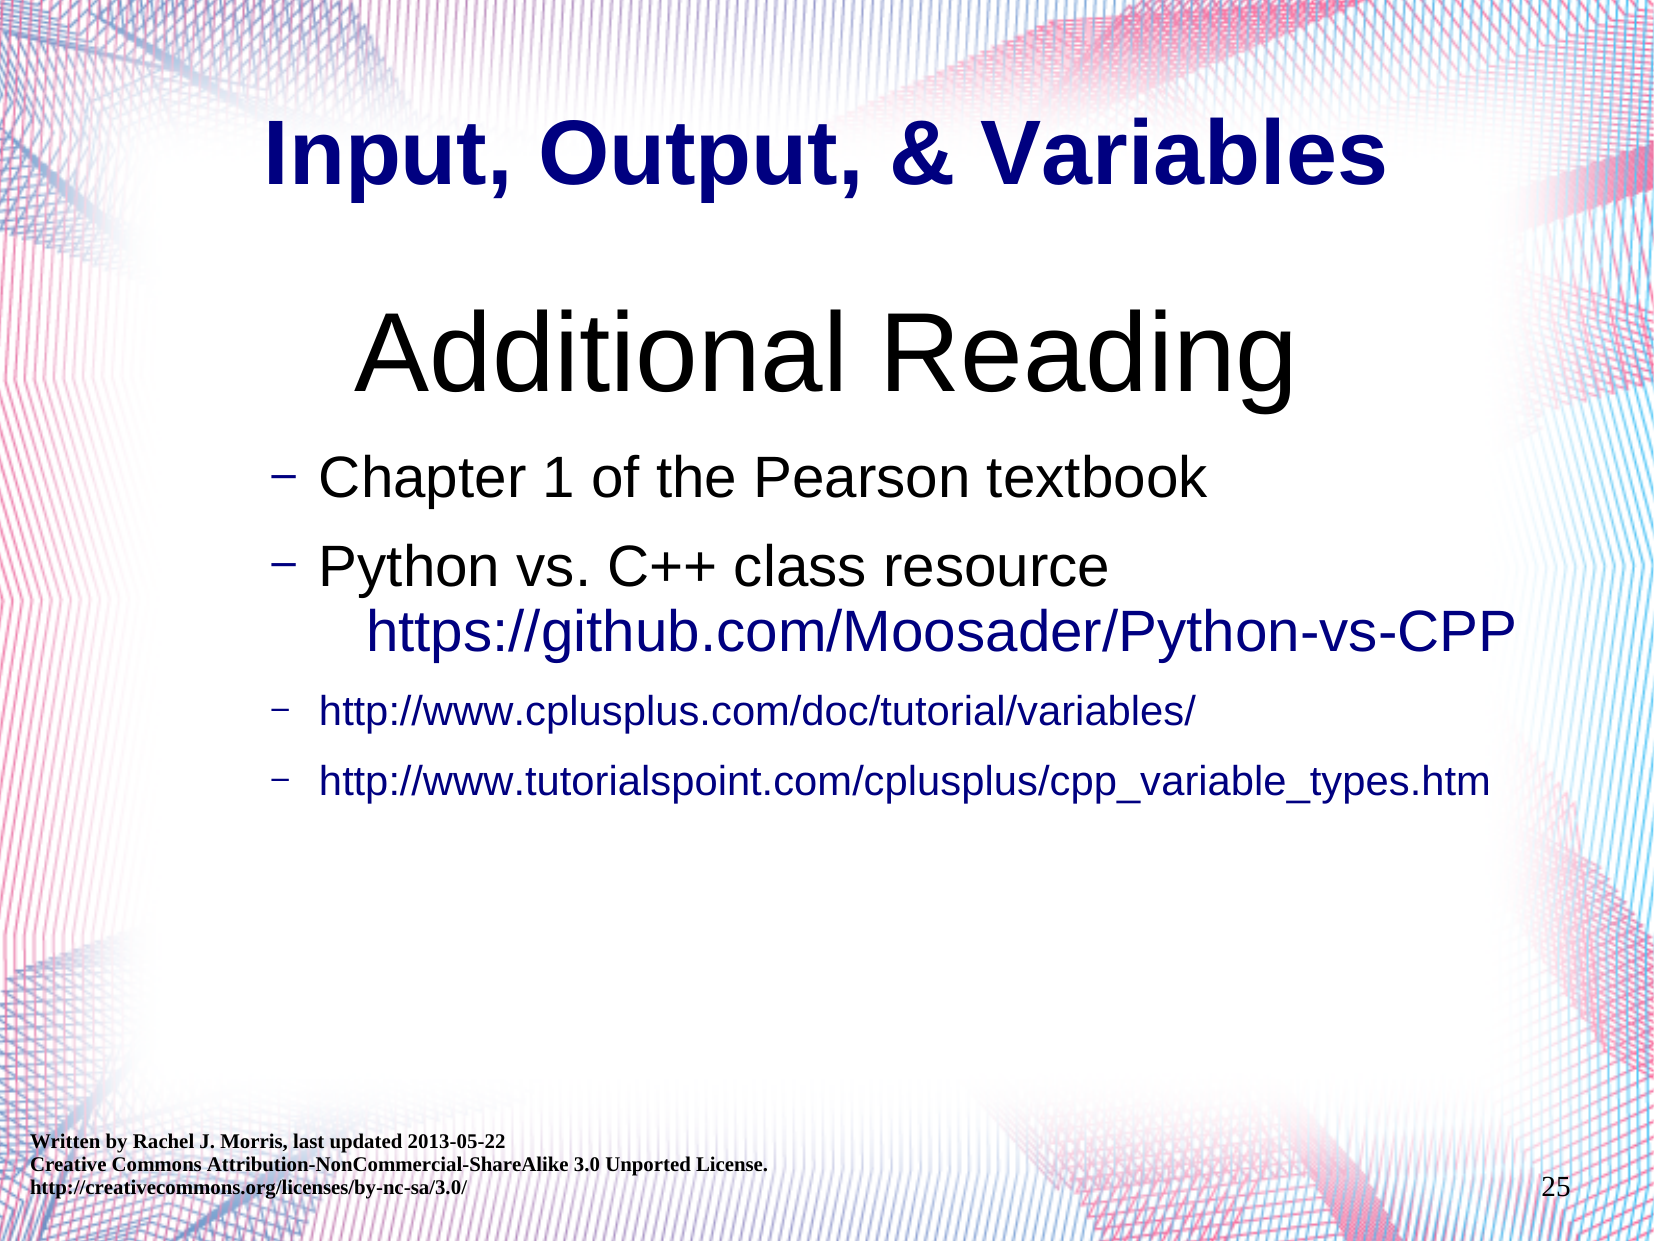

# Input, Output, & Variables
Additional Reading
Chapter 1 of the Pearson textbook
Python vs. C++ class resource
https://github.com/Moosader/Python-vs-CPP
http://www.cplusplus.com/doc/tutorial/variables/
http://www.tutorialspoint.com/cplusplus/cpp_variable_types.htm
25